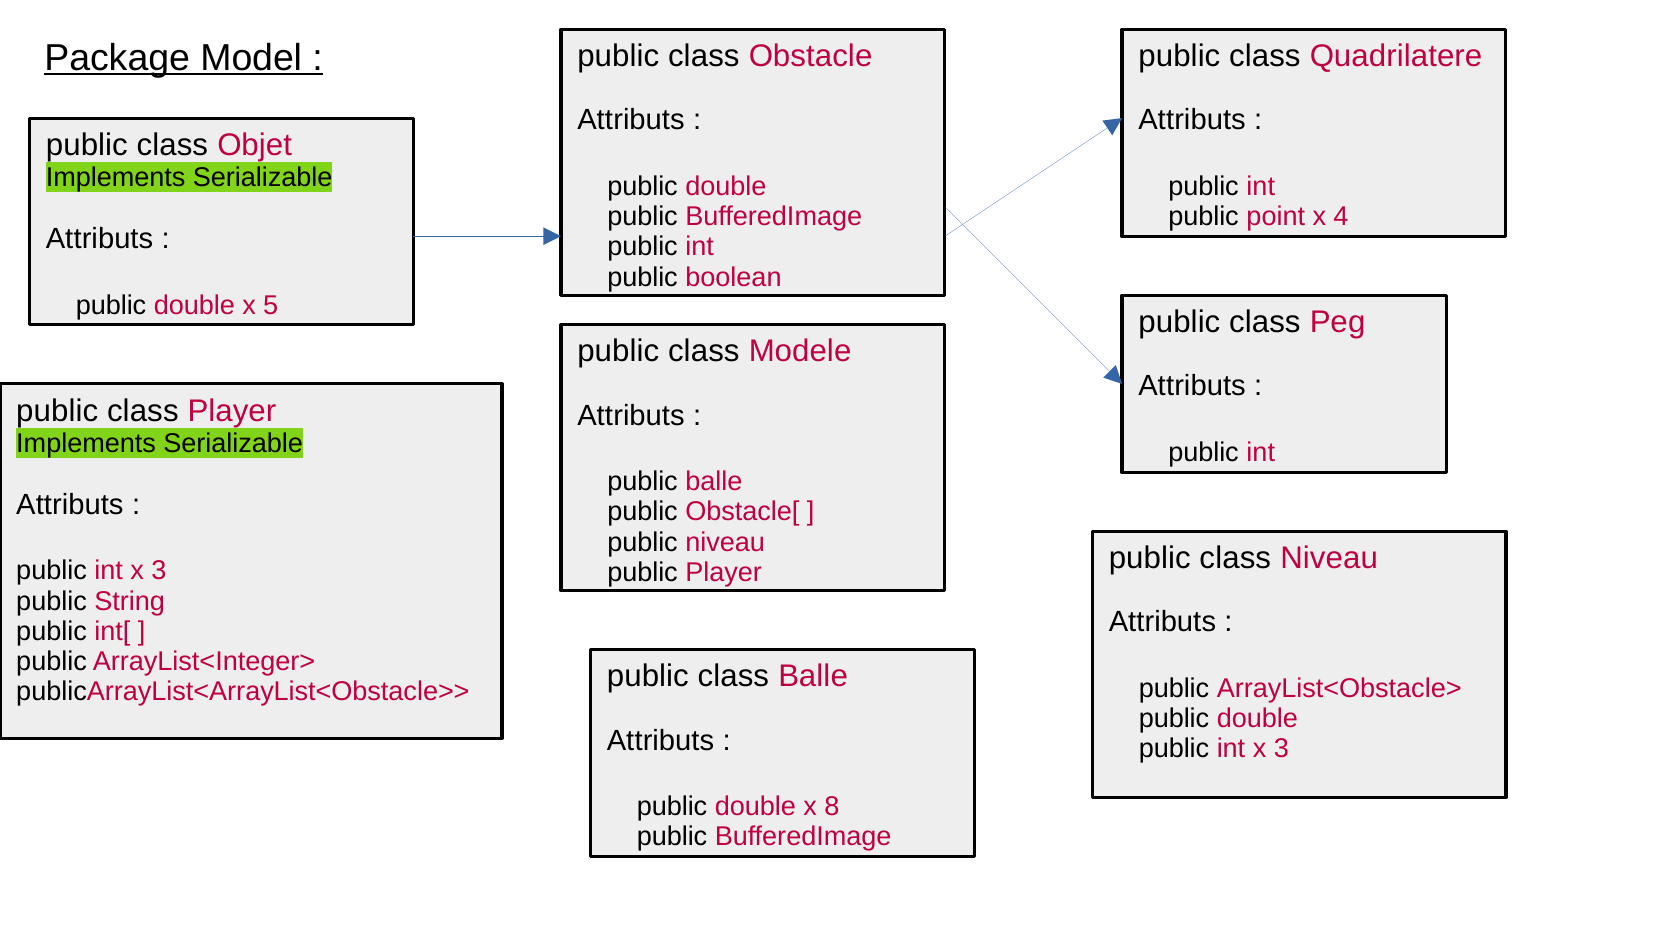

Package Model :
public class Obstacle
Attributs :
 public double
 public BufferedImage
 public int
 public boolean
public class Quadrilatere
Attributs :
 public int
 public point x 4
public class Objet
Implements Serializable
Attributs :
 public double x 5
public class Peg
Attributs :
 public int
public class Modele
Attributs :
 public balle
 public Obstacle[ ]
 public niveau
 public Player
public class Player
Implements Serializable
Attributs :
public int x 3
public String
public int[ ]
public ArrayList<Integer>
publicArrayList<ArrayList<Obstacle>>
public class Niveau
Attributs :
 public ArrayList<Obstacle>
 public double
 public int x 3
public class Balle
Attributs :
 public double x 8
 public BufferedImage